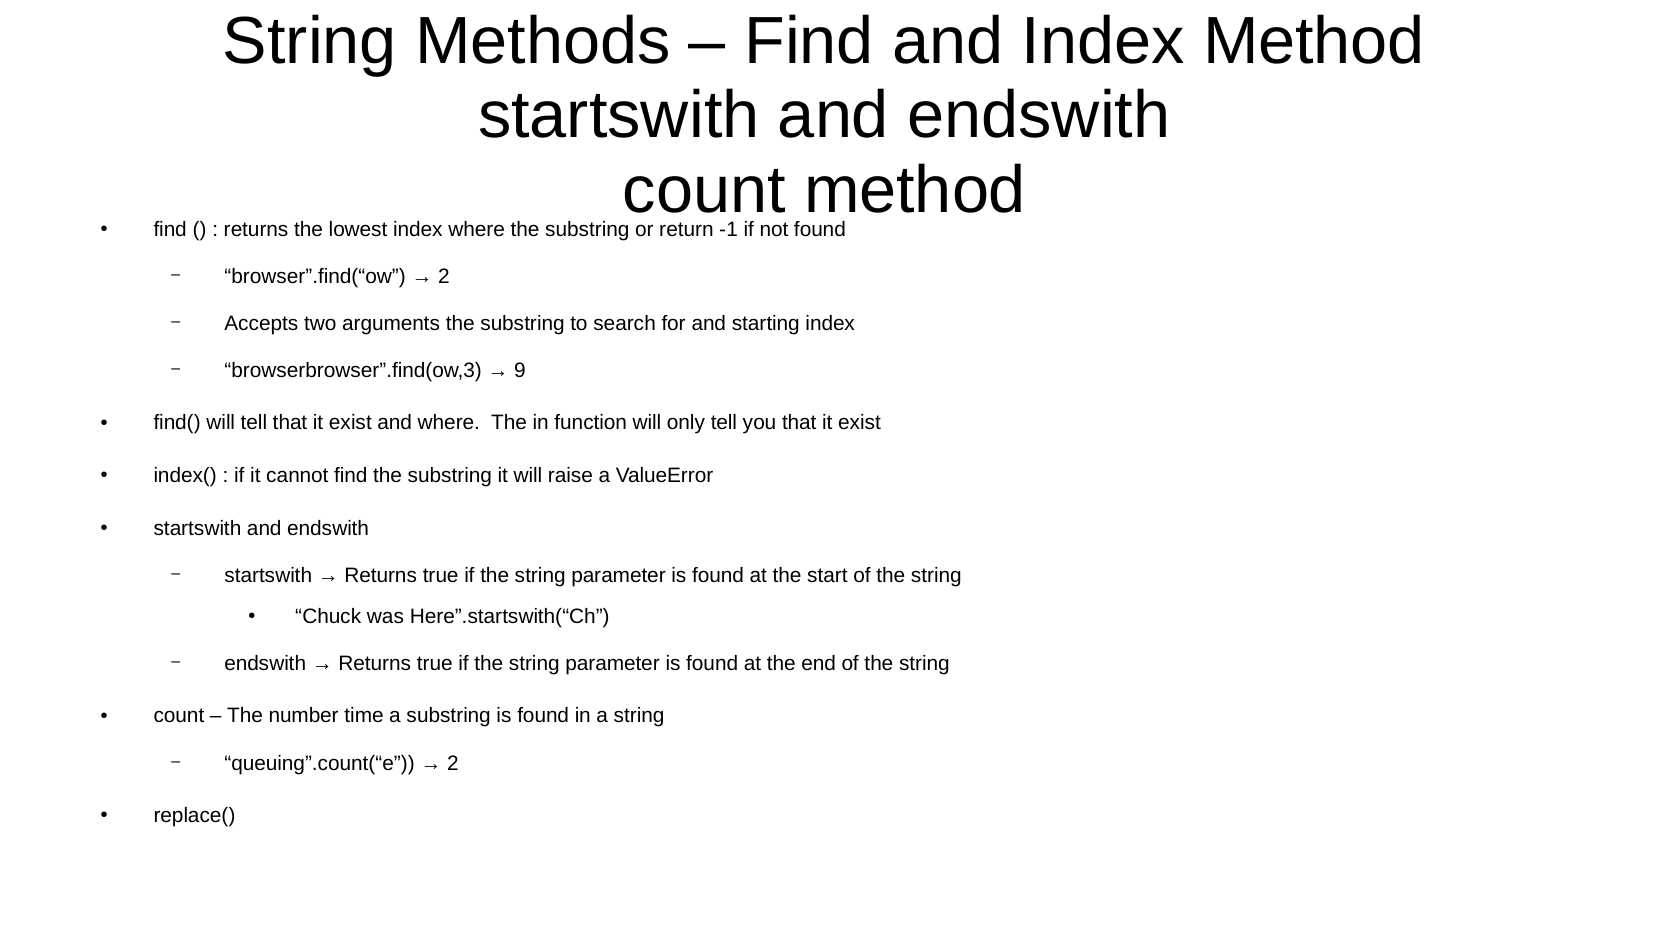

# String Methods – Find and Index Method startswith and endswith count method
find () : returns the lowest index where the substring or return -1 if not found
“browser”.find(“ow”) → 2
Accepts two arguments the substring to search for and starting index
“browserbrowser”.find(ow,3) → 9
find() will tell that it exist and where. The in function will only tell you that it exist
index() : if it cannot find the substring it will raise a ValueError
startswith and endswith
startswith → Returns true if the string parameter is found at the start of the string
“Chuck was Here”.startswith(“Ch”)
endswith → Returns true if the string parameter is found at the end of the string
count – The number time a substring is found in a string
“queuing”.count(“e”)) → 2
replace()